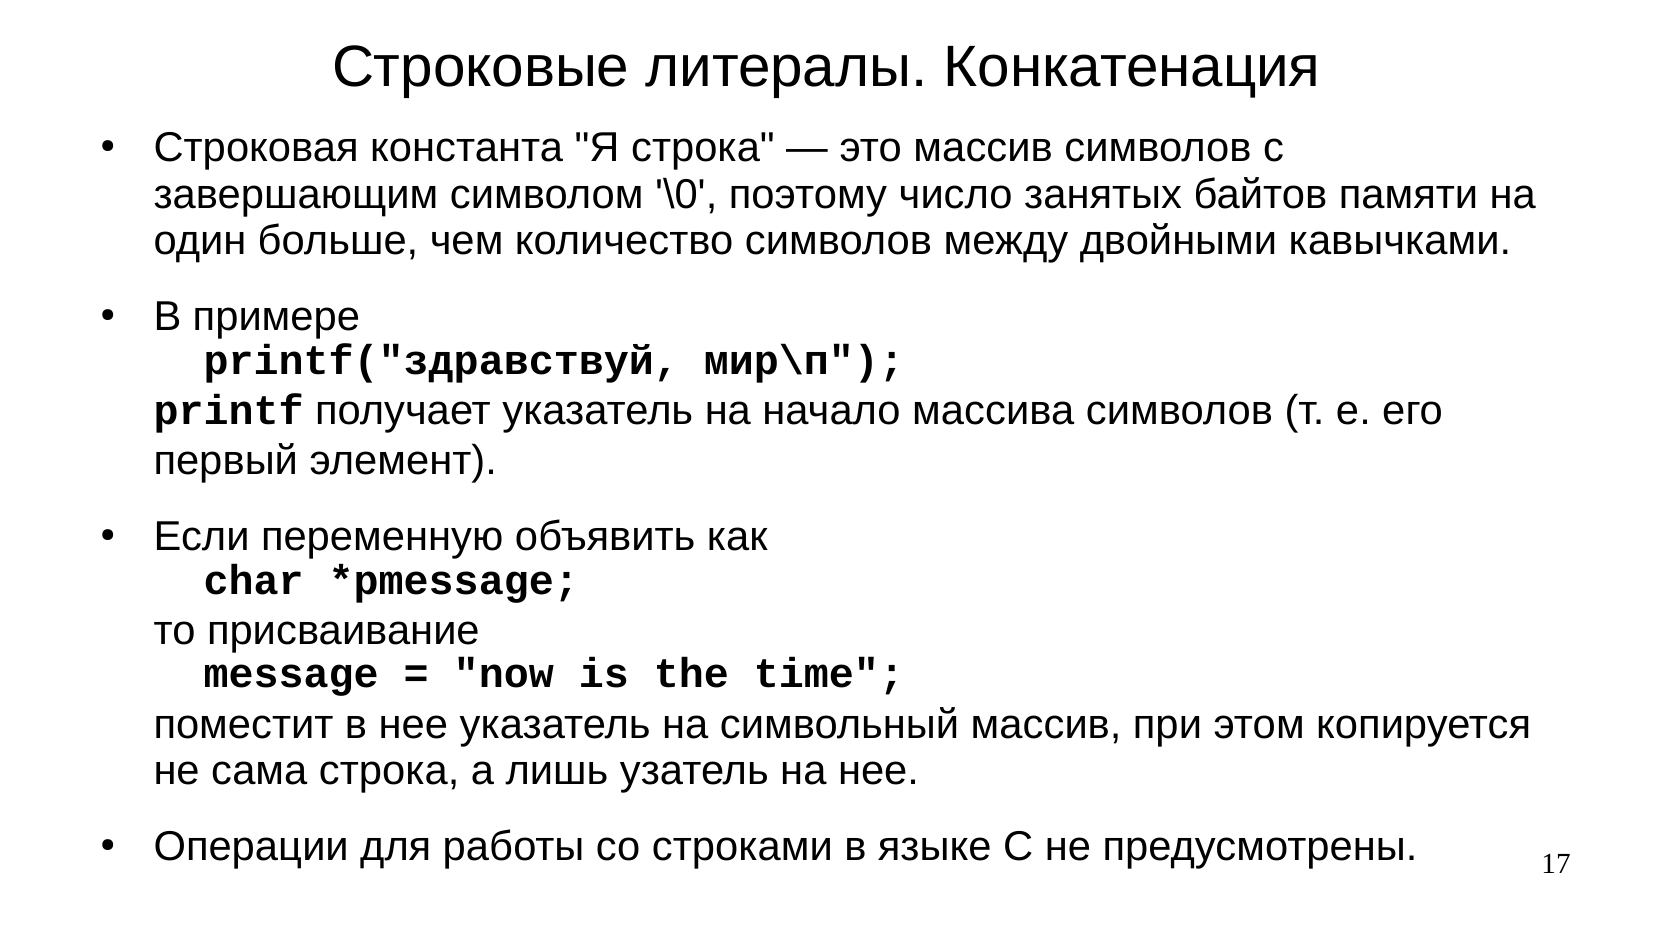

# Строковые литералы. Конкатенация
Строковая константа "Я строка" — это массив символов с завершающим символом '\0', поэтому число занятых байтов памяти на один больше, чем количество символов между двойными кавычками.
В примере
 printf("здравствуй, мир\п");
printf получает указатель на начало массива символов (т. е. его первый элемент).
Если переменную объявить как
 char *pmessage;
то присваивание
 message = "now is the time";
поместит в нее указатель на символьный массив, при этом копируется не сама строка, а лишь узатель на нее.
Операции для работы со строками в языке C не предусмотрены.
17